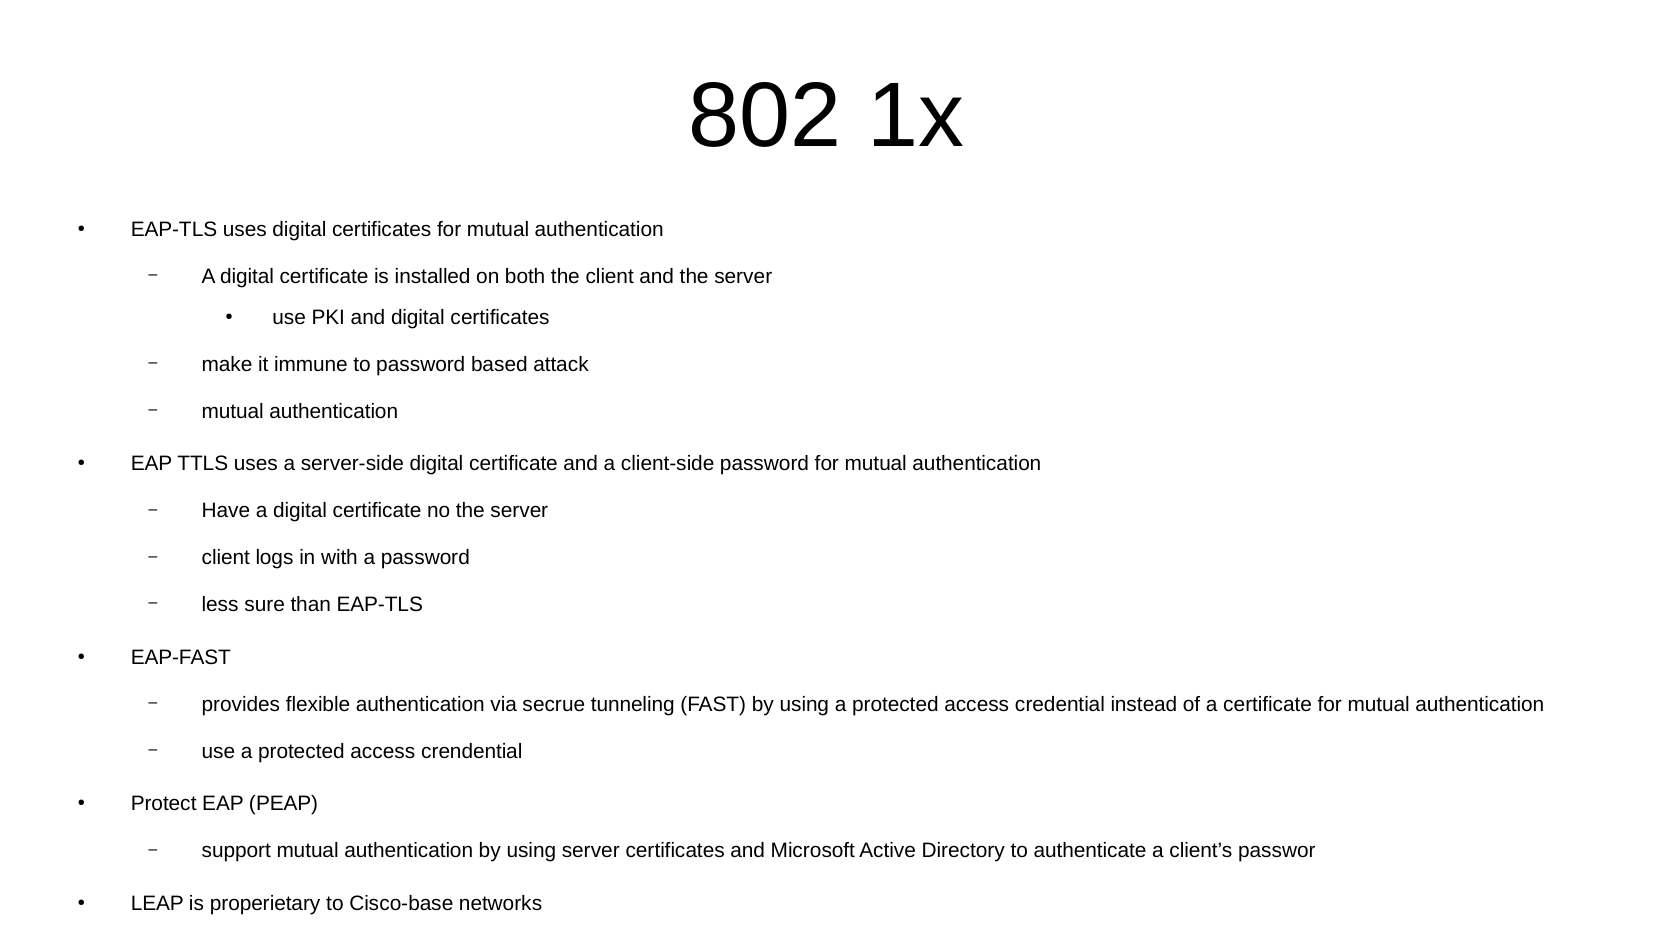

# 802 1x
EAP-TLS uses digital certificates for mutual authentication
A digital certificate is installed on both the client and the server
use PKI and digital certificates
make it immune to password based attack
mutual authentication
EAP TTLS uses a server-side digital certificate and a client-side password for mutual authentication
Have a digital certificate no the server
client logs in with a password
less sure than EAP-TLS
EAP-FAST
provides flexible authentication via secrue tunneling (FAST) by using a protected access credential instead of a certificate for mutual authentication
use a protected access crendential
Protect EAP (PEAP)
support mutual authentication by using server certificates and Microsoft Active Directory to authenticate a client’s passwor
LEAP is properietary to Cisco-base networks